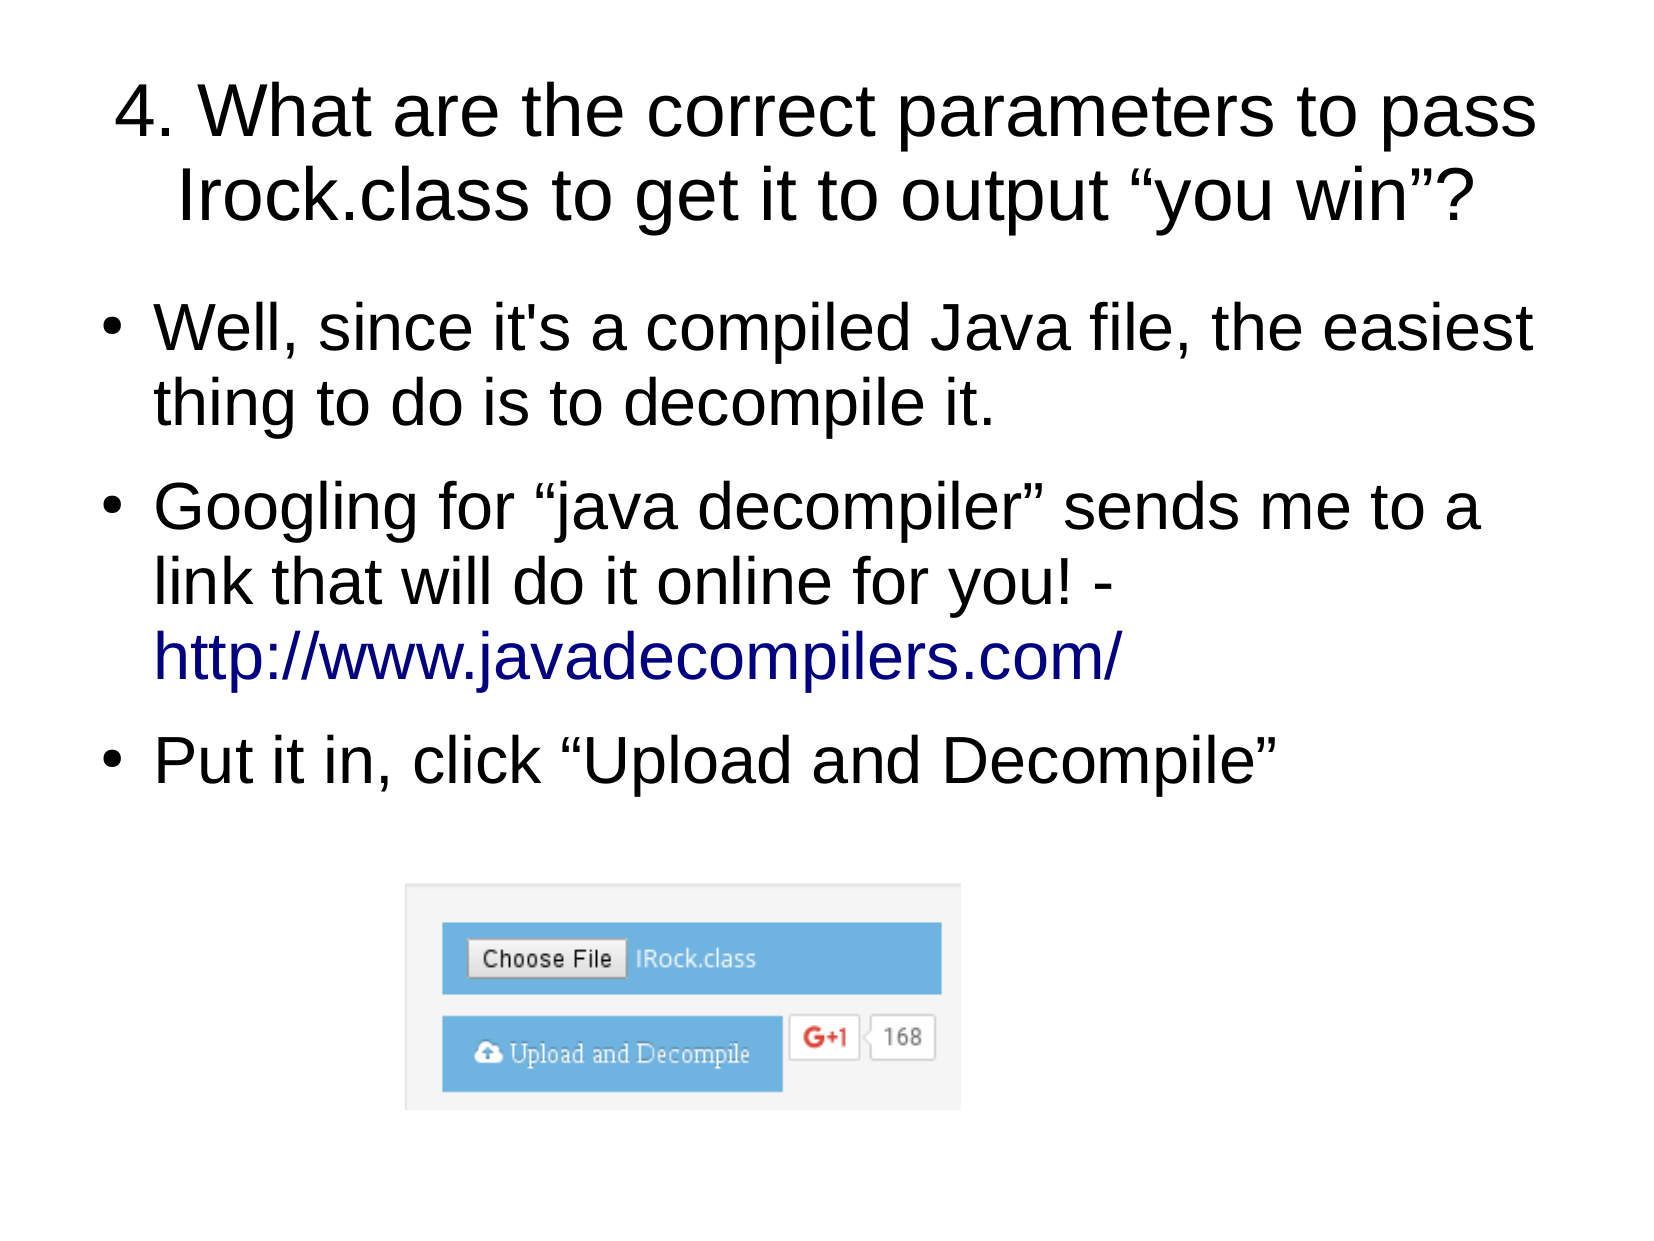

# 4. What are the correct parameters to pass Irock.class to get it to output “you win”?
Well, since it's a compiled Java file, the easiest thing to do is to decompile it.
Googling for “java decompiler” sends me to a link that will do it online for you! - http://www.javadecompilers.com/
Put it in, click “Upload and Decompile”